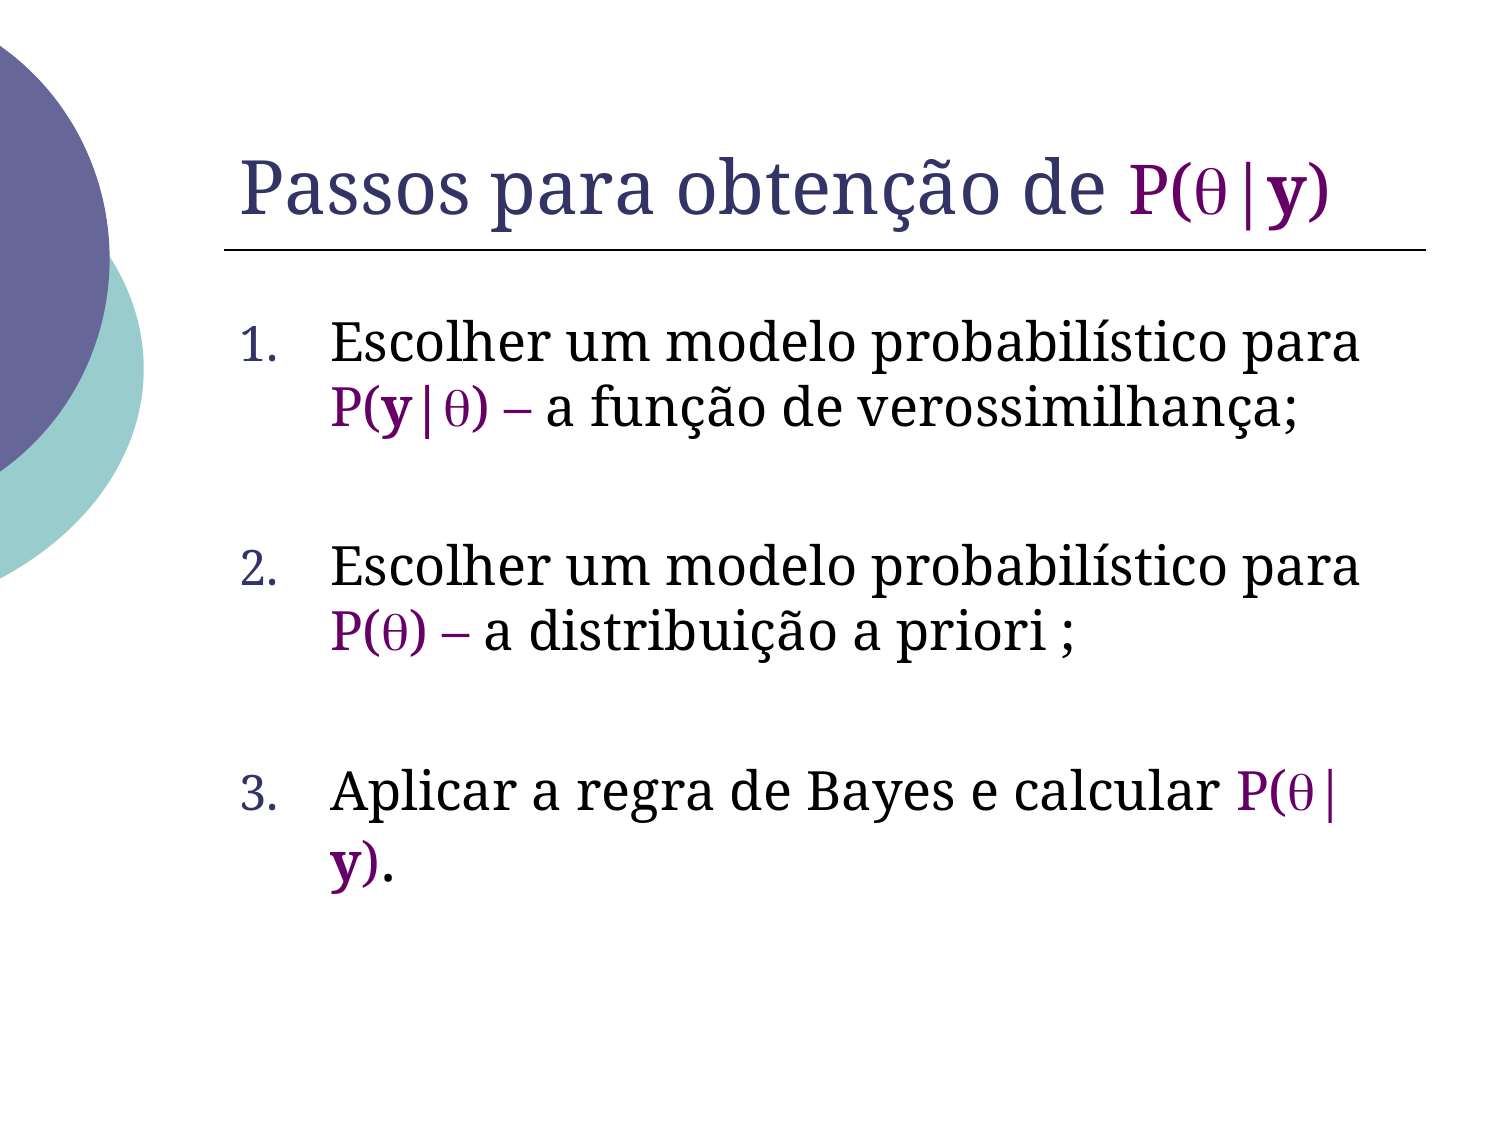

# Passos para obtenção de P(|y)
Escolher um modelo probabilístico para P(y|) – a função de verossimilhança;
Escolher um modelo probabilístico para P() – a distribuição a priori ;
Aplicar a regra de Bayes e calcular P(|y).